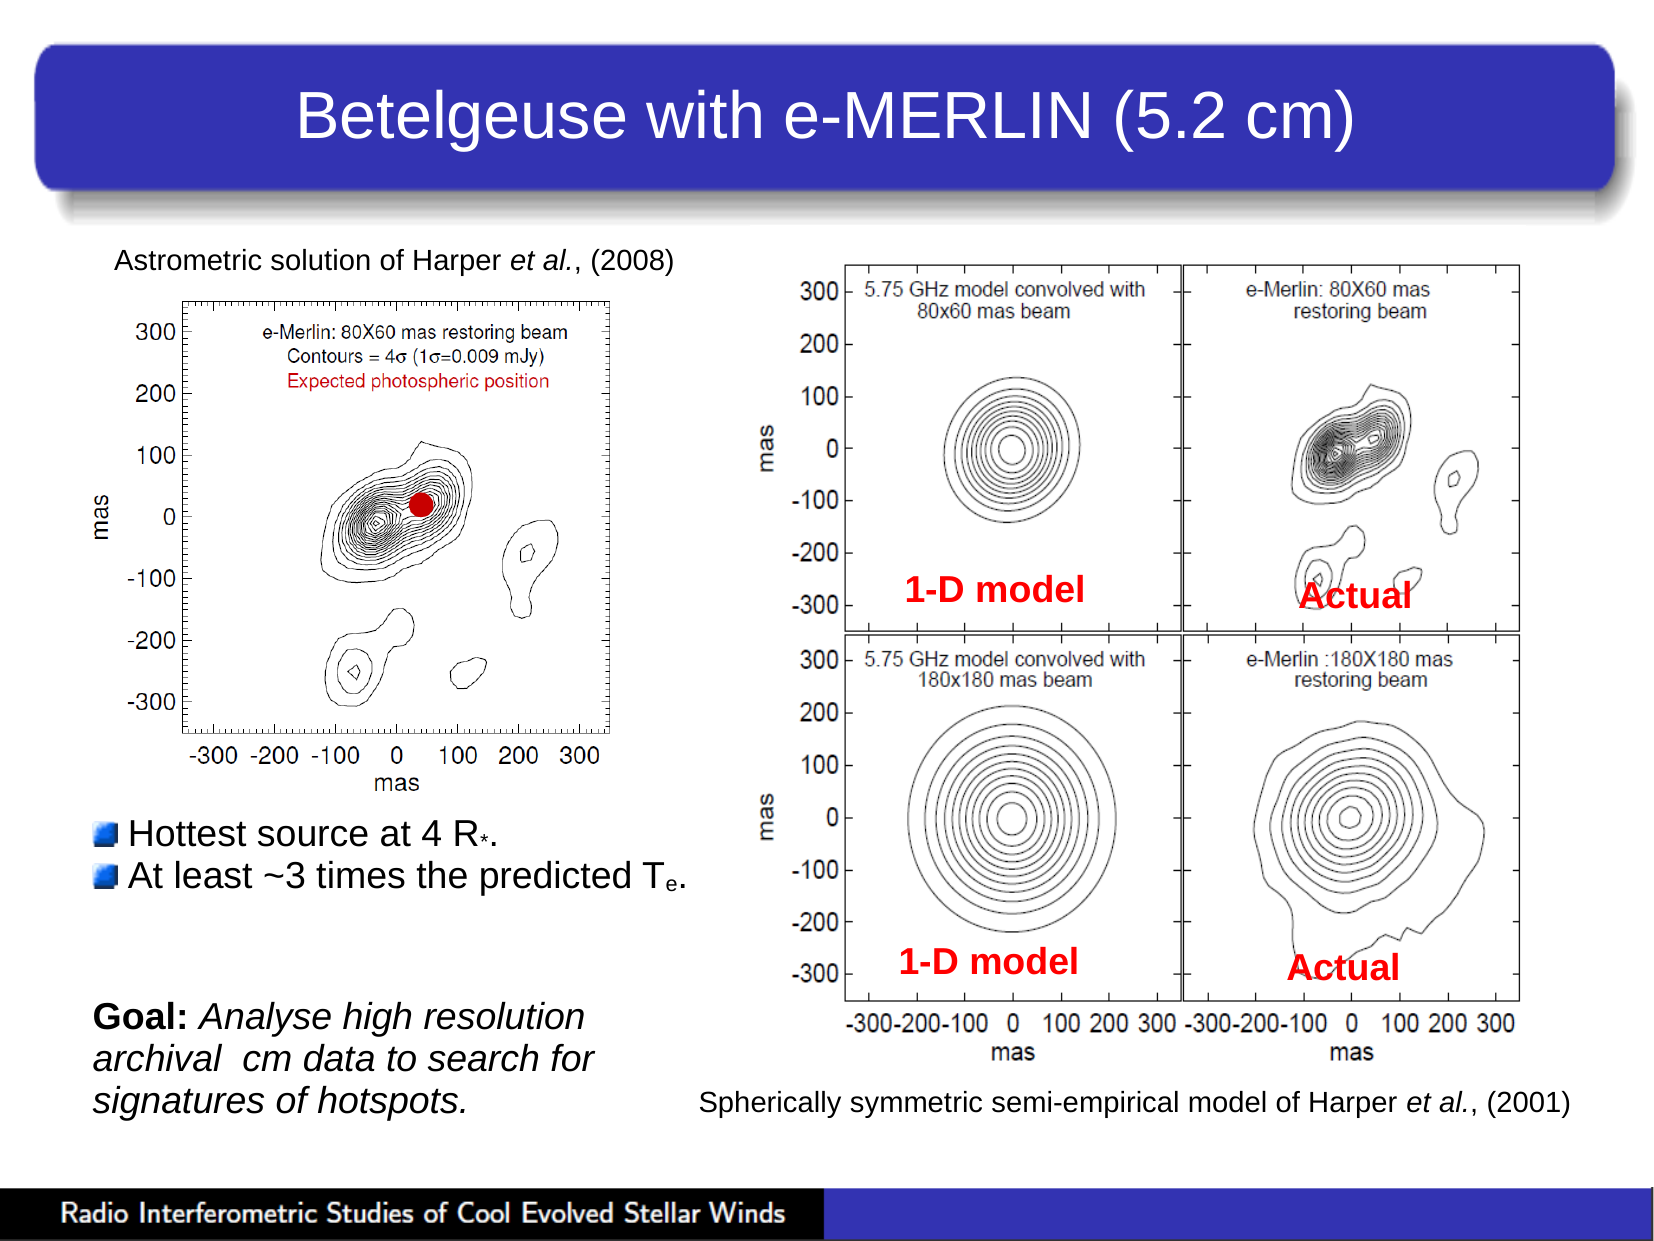

Betelgeuse with e-MERLIN (5.2 cm)
Astrometric solution of Harper et al., (2008)
1-D model
Actual
 Hottest source at 4 R*.
 At least ~3 times the predicted Te.
1-D model
Actual
Goal: Analyse high resolution archival cm data to search for signatures of hotspots.
Spherically symmetric semi-empirical model of Harper et al., (2001)